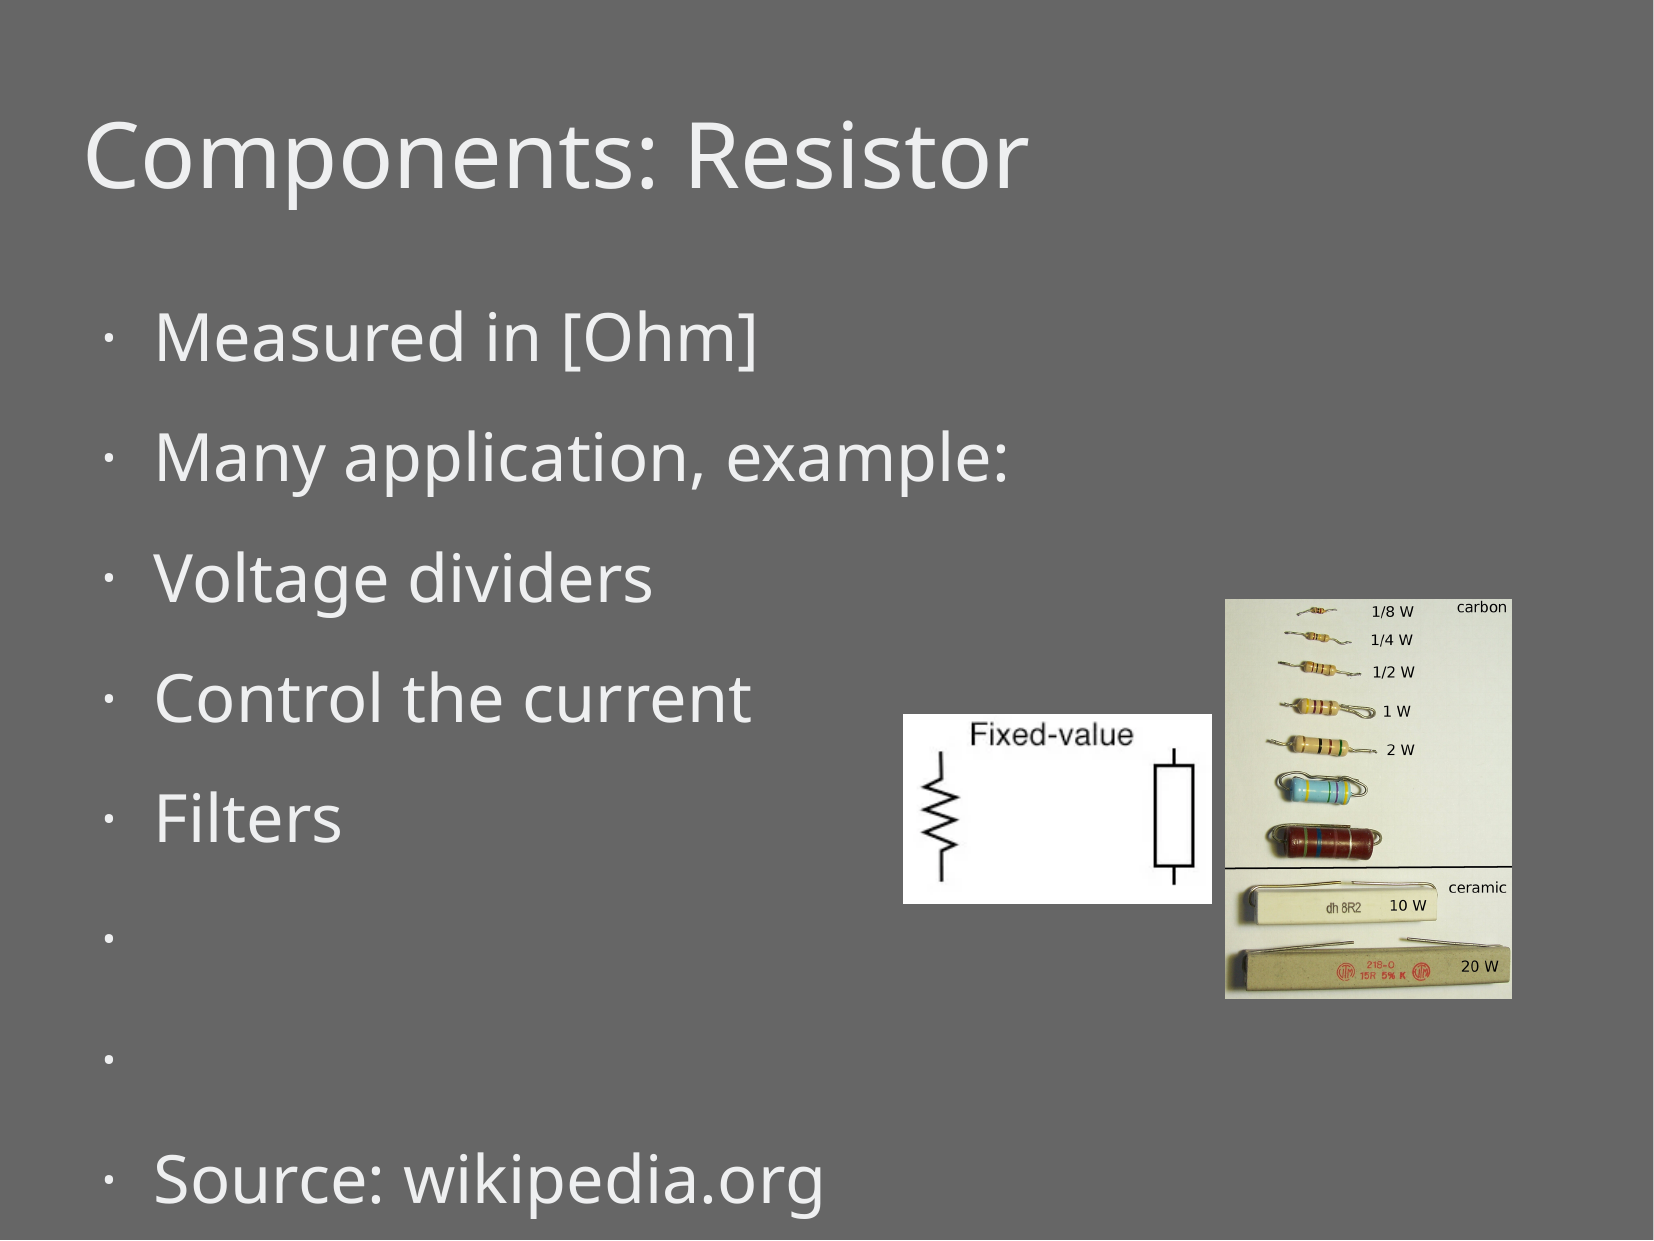

# Components: Resistor
Measured in [Ohm]
Many application, example:
Voltage dividers
Control the current
Filters
Source: wikipedia.org